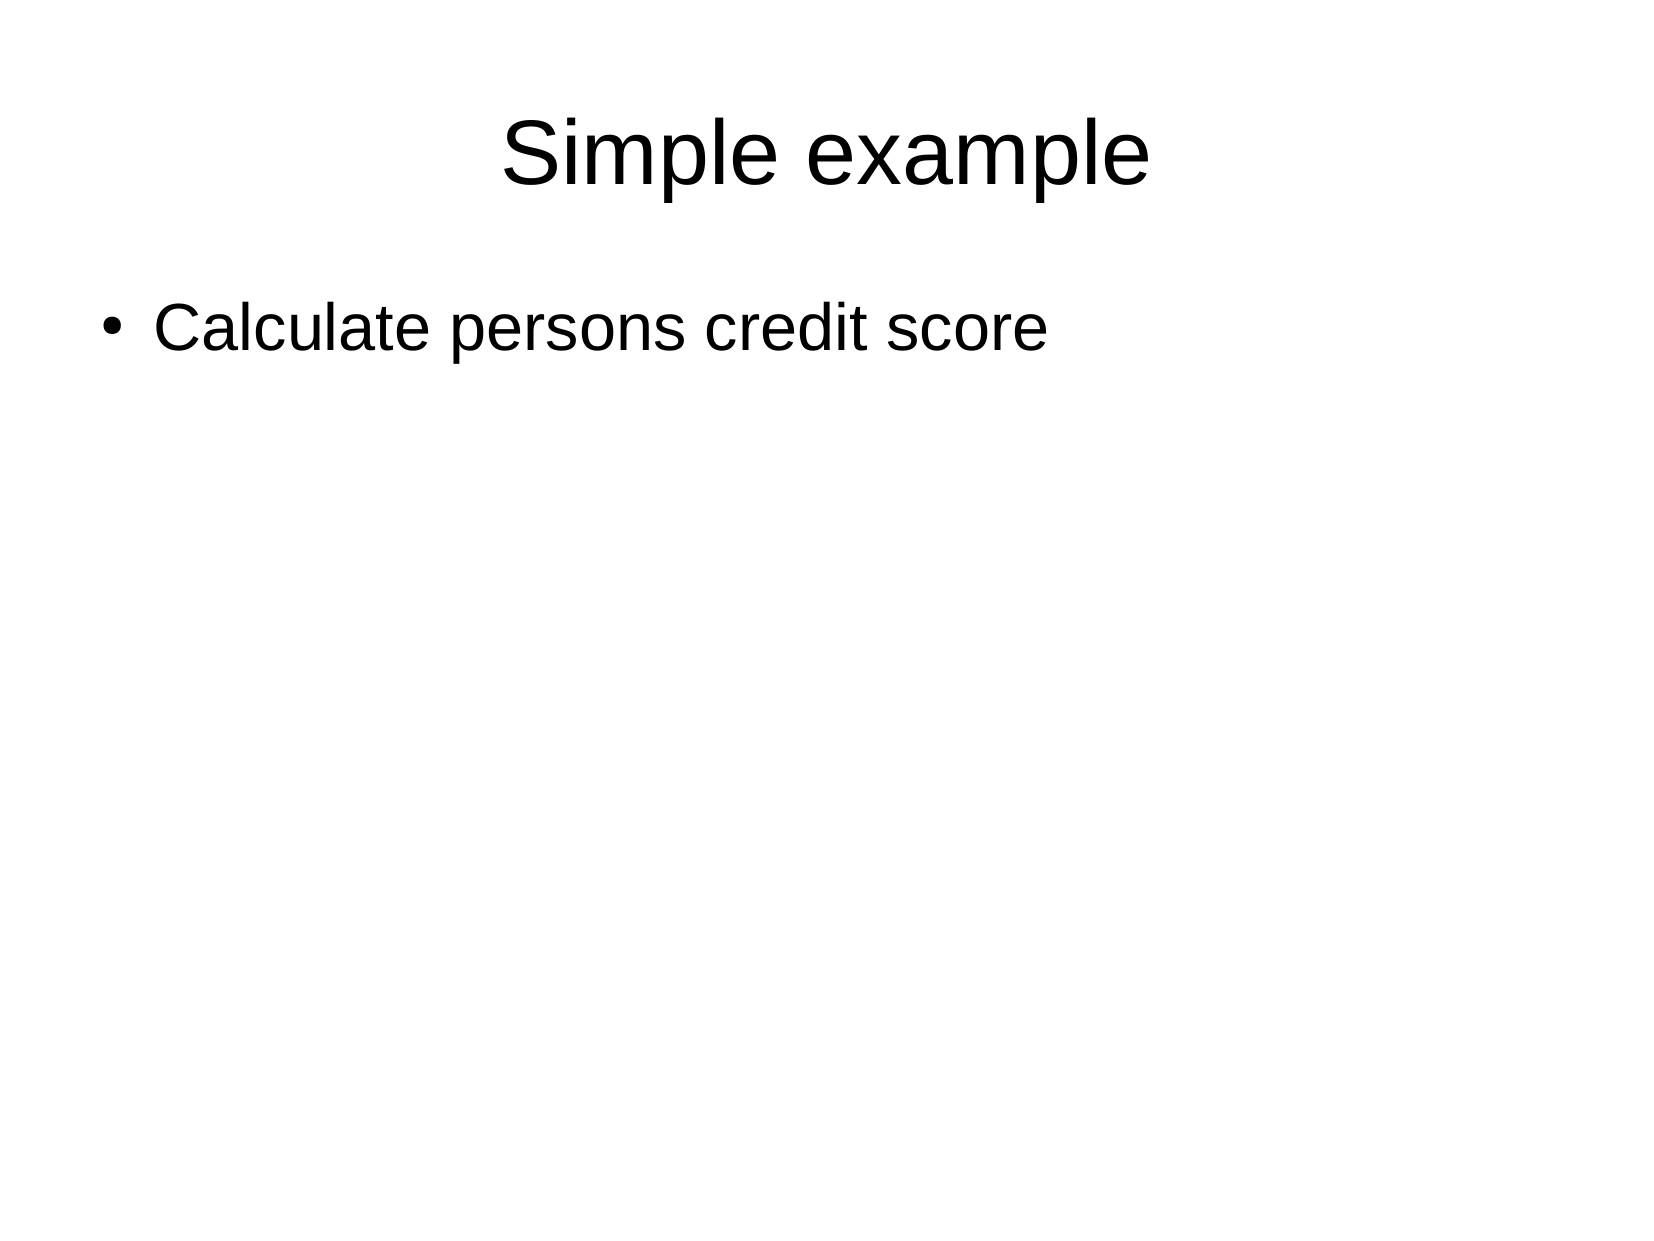

# Simple example
Calculate persons credit score